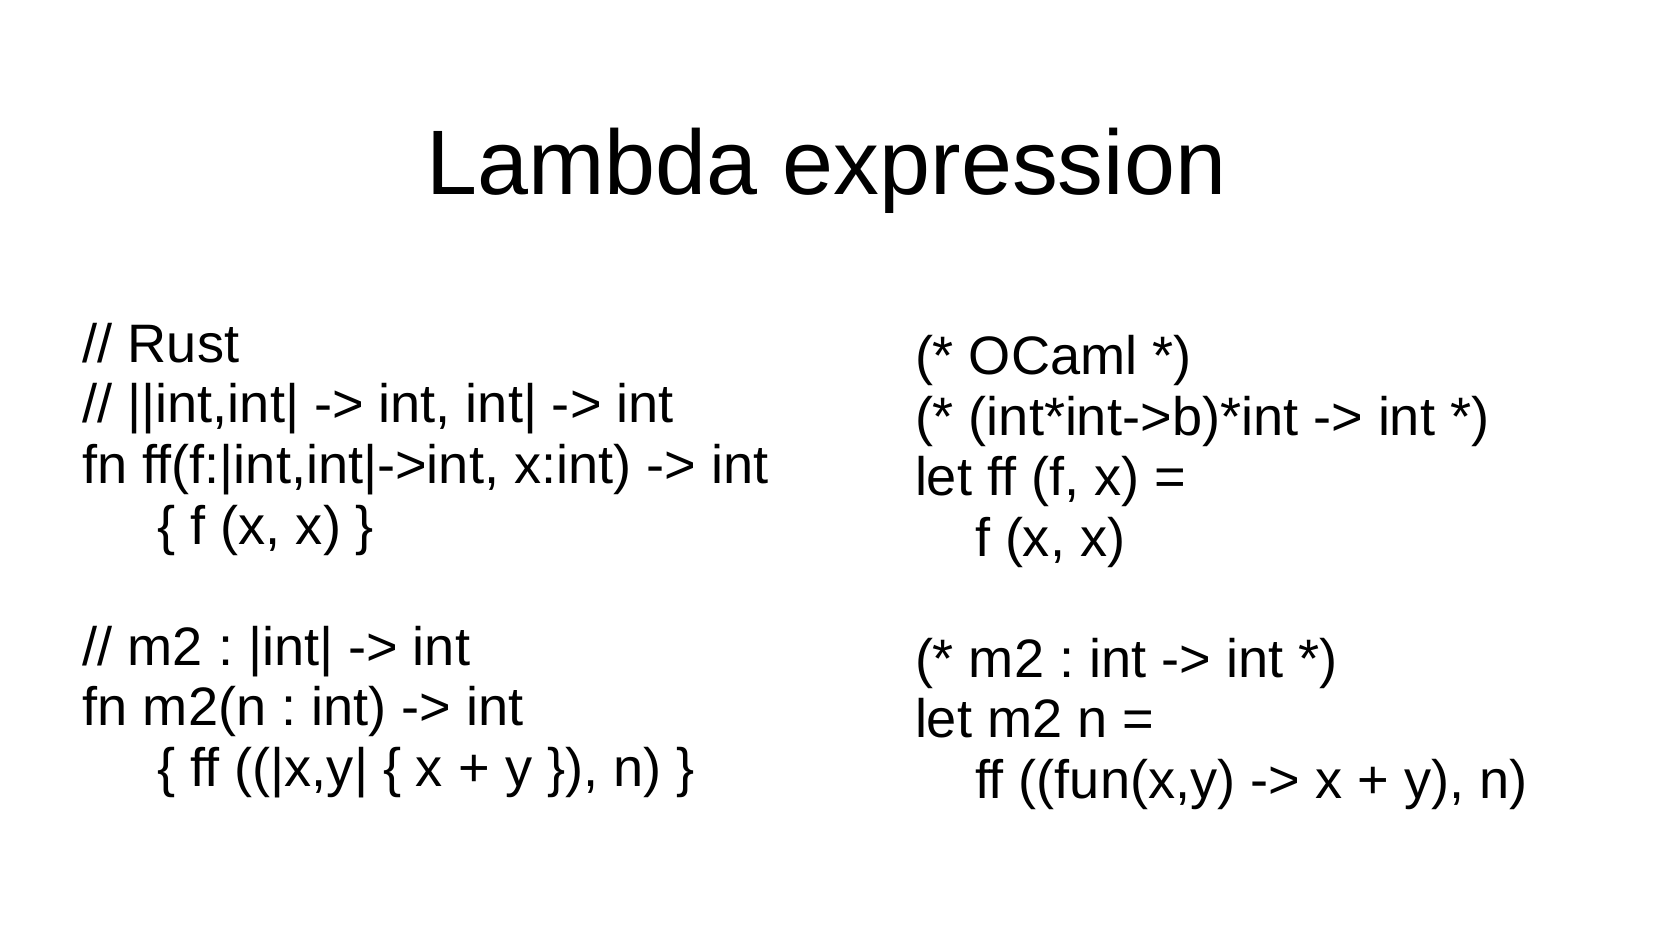

# Lambda expression
// Rust
// ||int,int| -> int, int| -> int
fn ff(f:|int,int|->int, x:int) -> int
	{ f (x, x) }
// m2 : |int| -> int
fn m2(n : int) -> int
	{ ff ((|x,y| { x + y }), n) }
(* OCaml *)
(* (int*int->b)*int -> int *)
let ff (f, x) =
 f (x, x)
(* m2 : int -> int *)
let m2 n =
 ff ((fun(x,y) -> x + y), n)